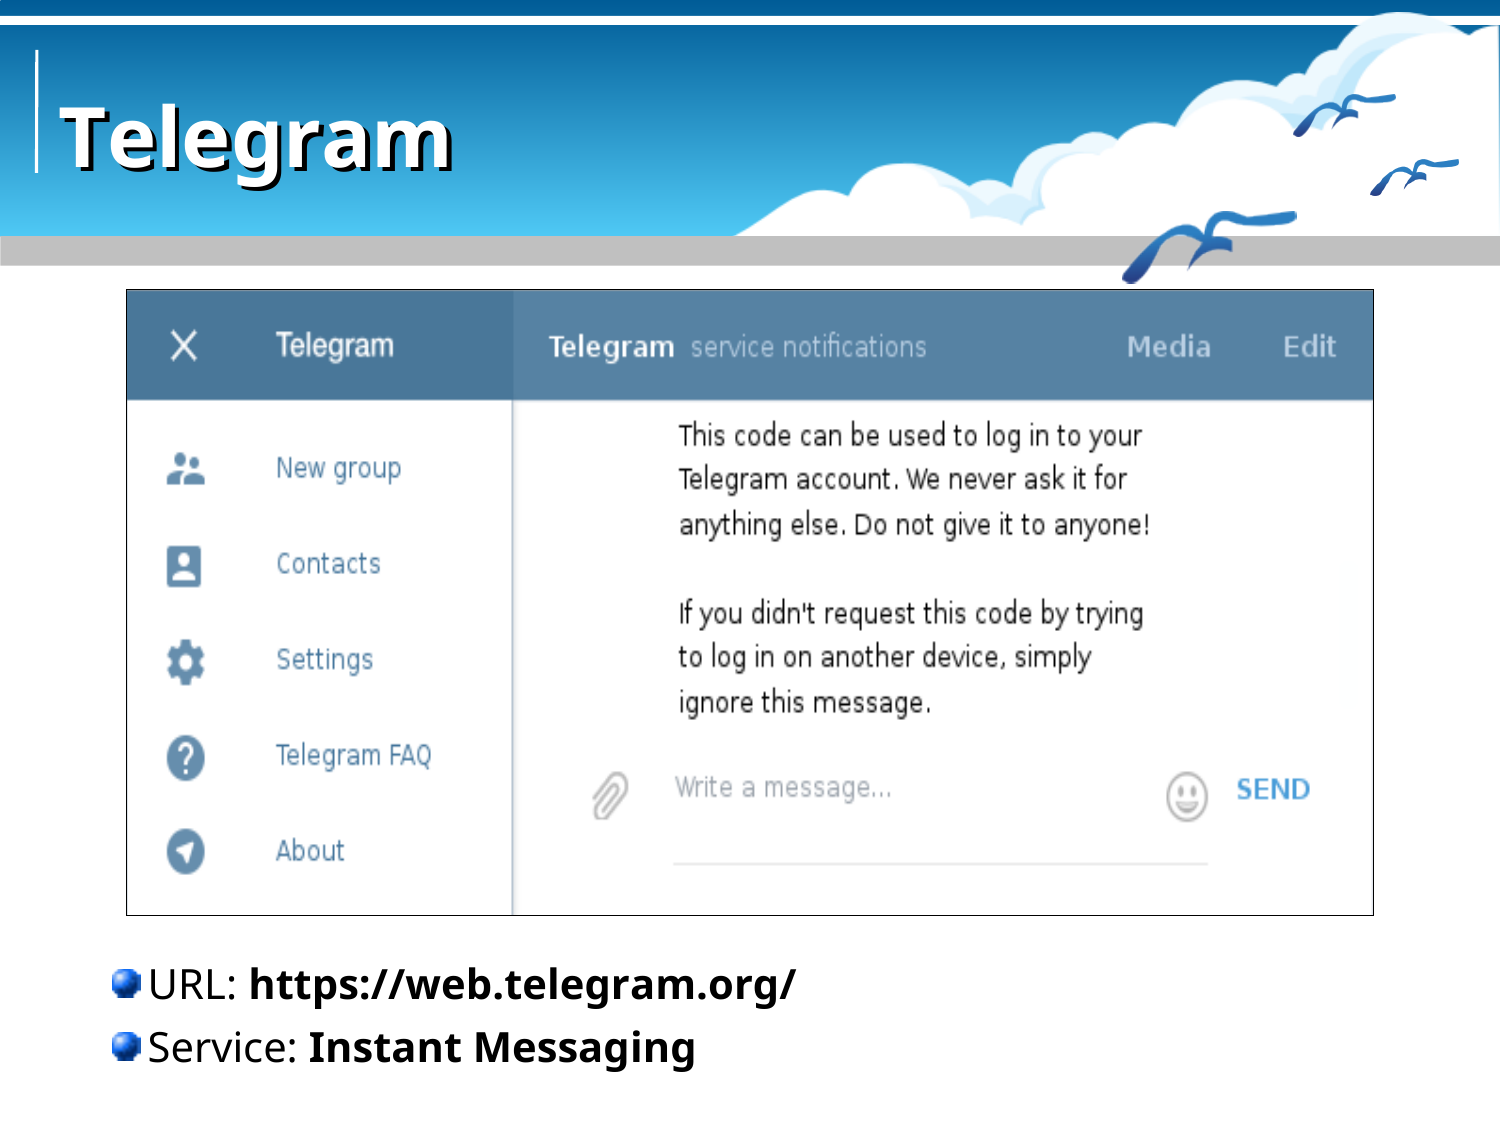

# Telegram
URL: https://web.telegram.org/
Service: Instant Messaging